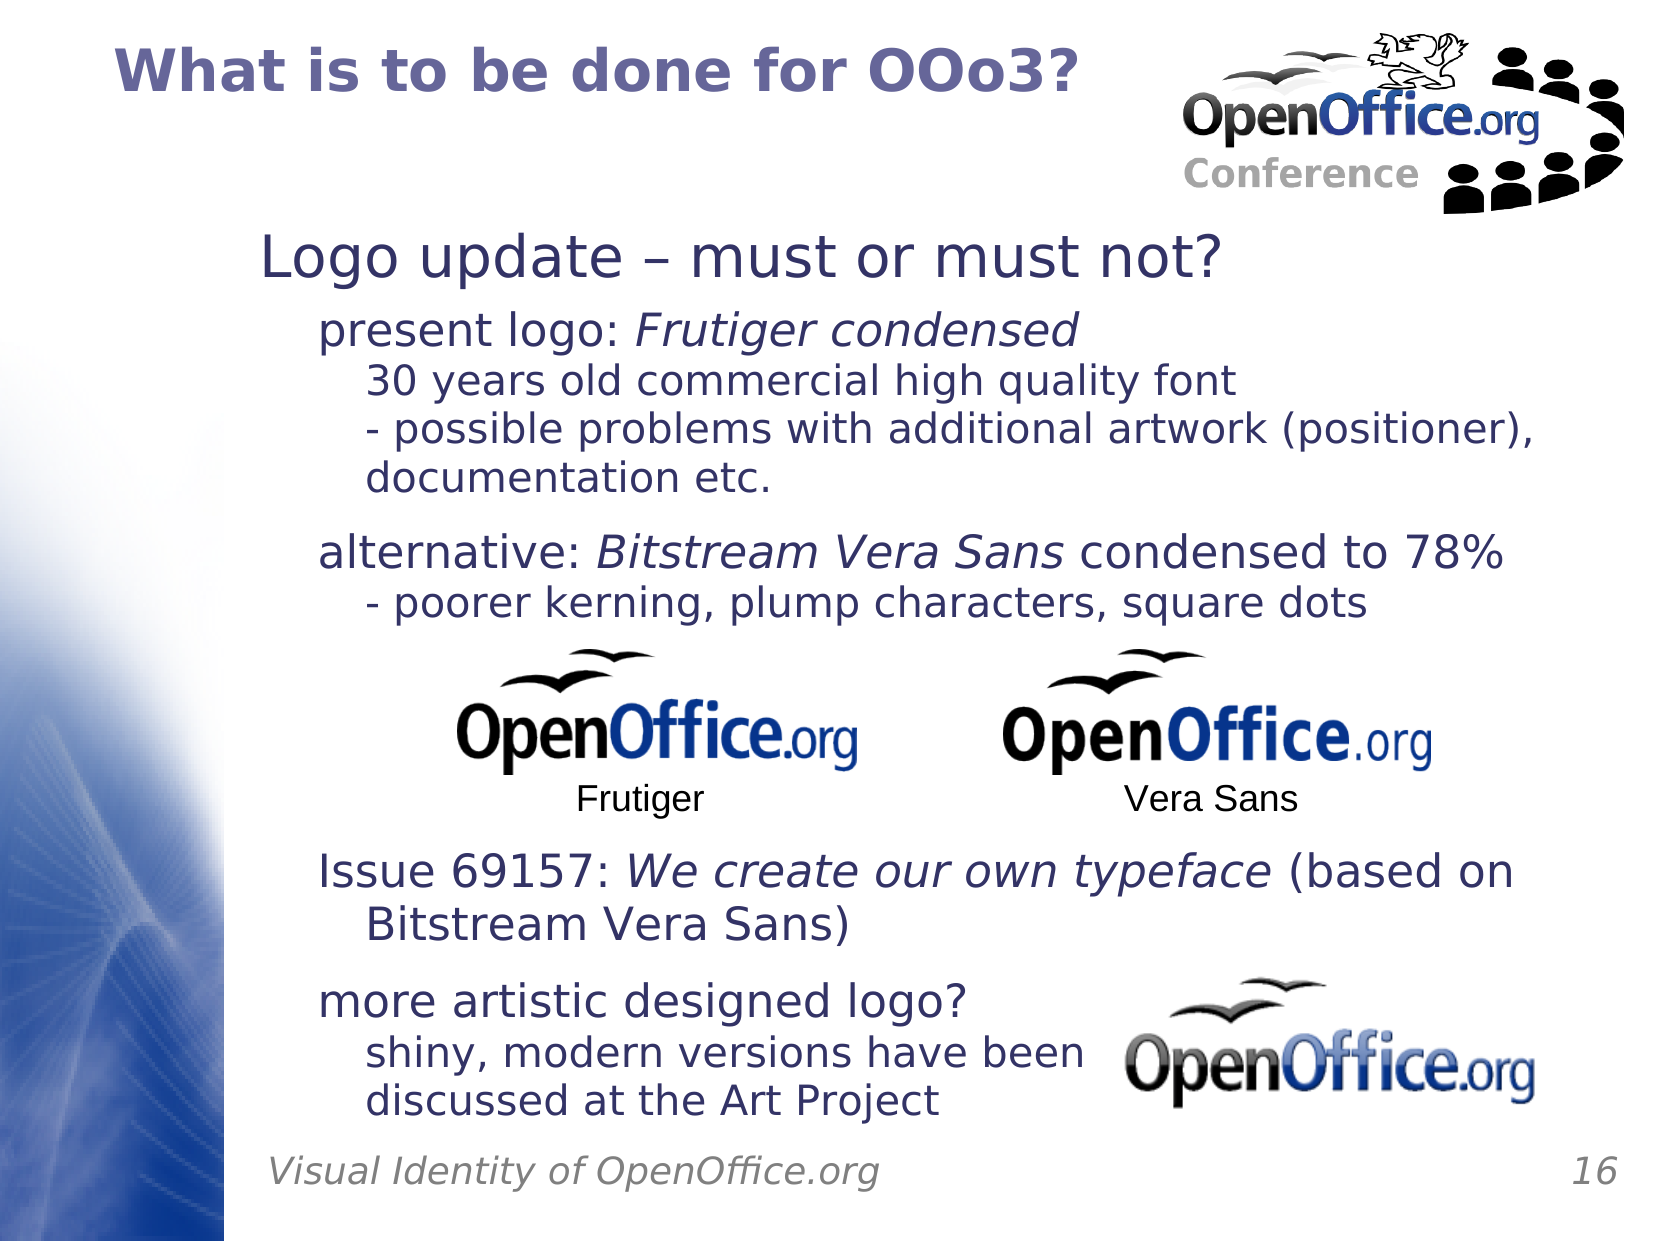

# What is to be done for OOo3?
 Logo update – must or must not?
present logo: Frutiger condensed
30 years old commercial high quality font
- possible problems with additional artwork (positioner), documentation etc.
alternative: Bitstream Vera Sans condensed to 78%
- poorer kerning, plump characters, square dots
Issue 69157: We create our own typeface (based on Bitstream Vera Sans)
more artistic designed logo?
shiny, modern versions have been
discussed at the Art Project
Frutiger						 Vera Sans